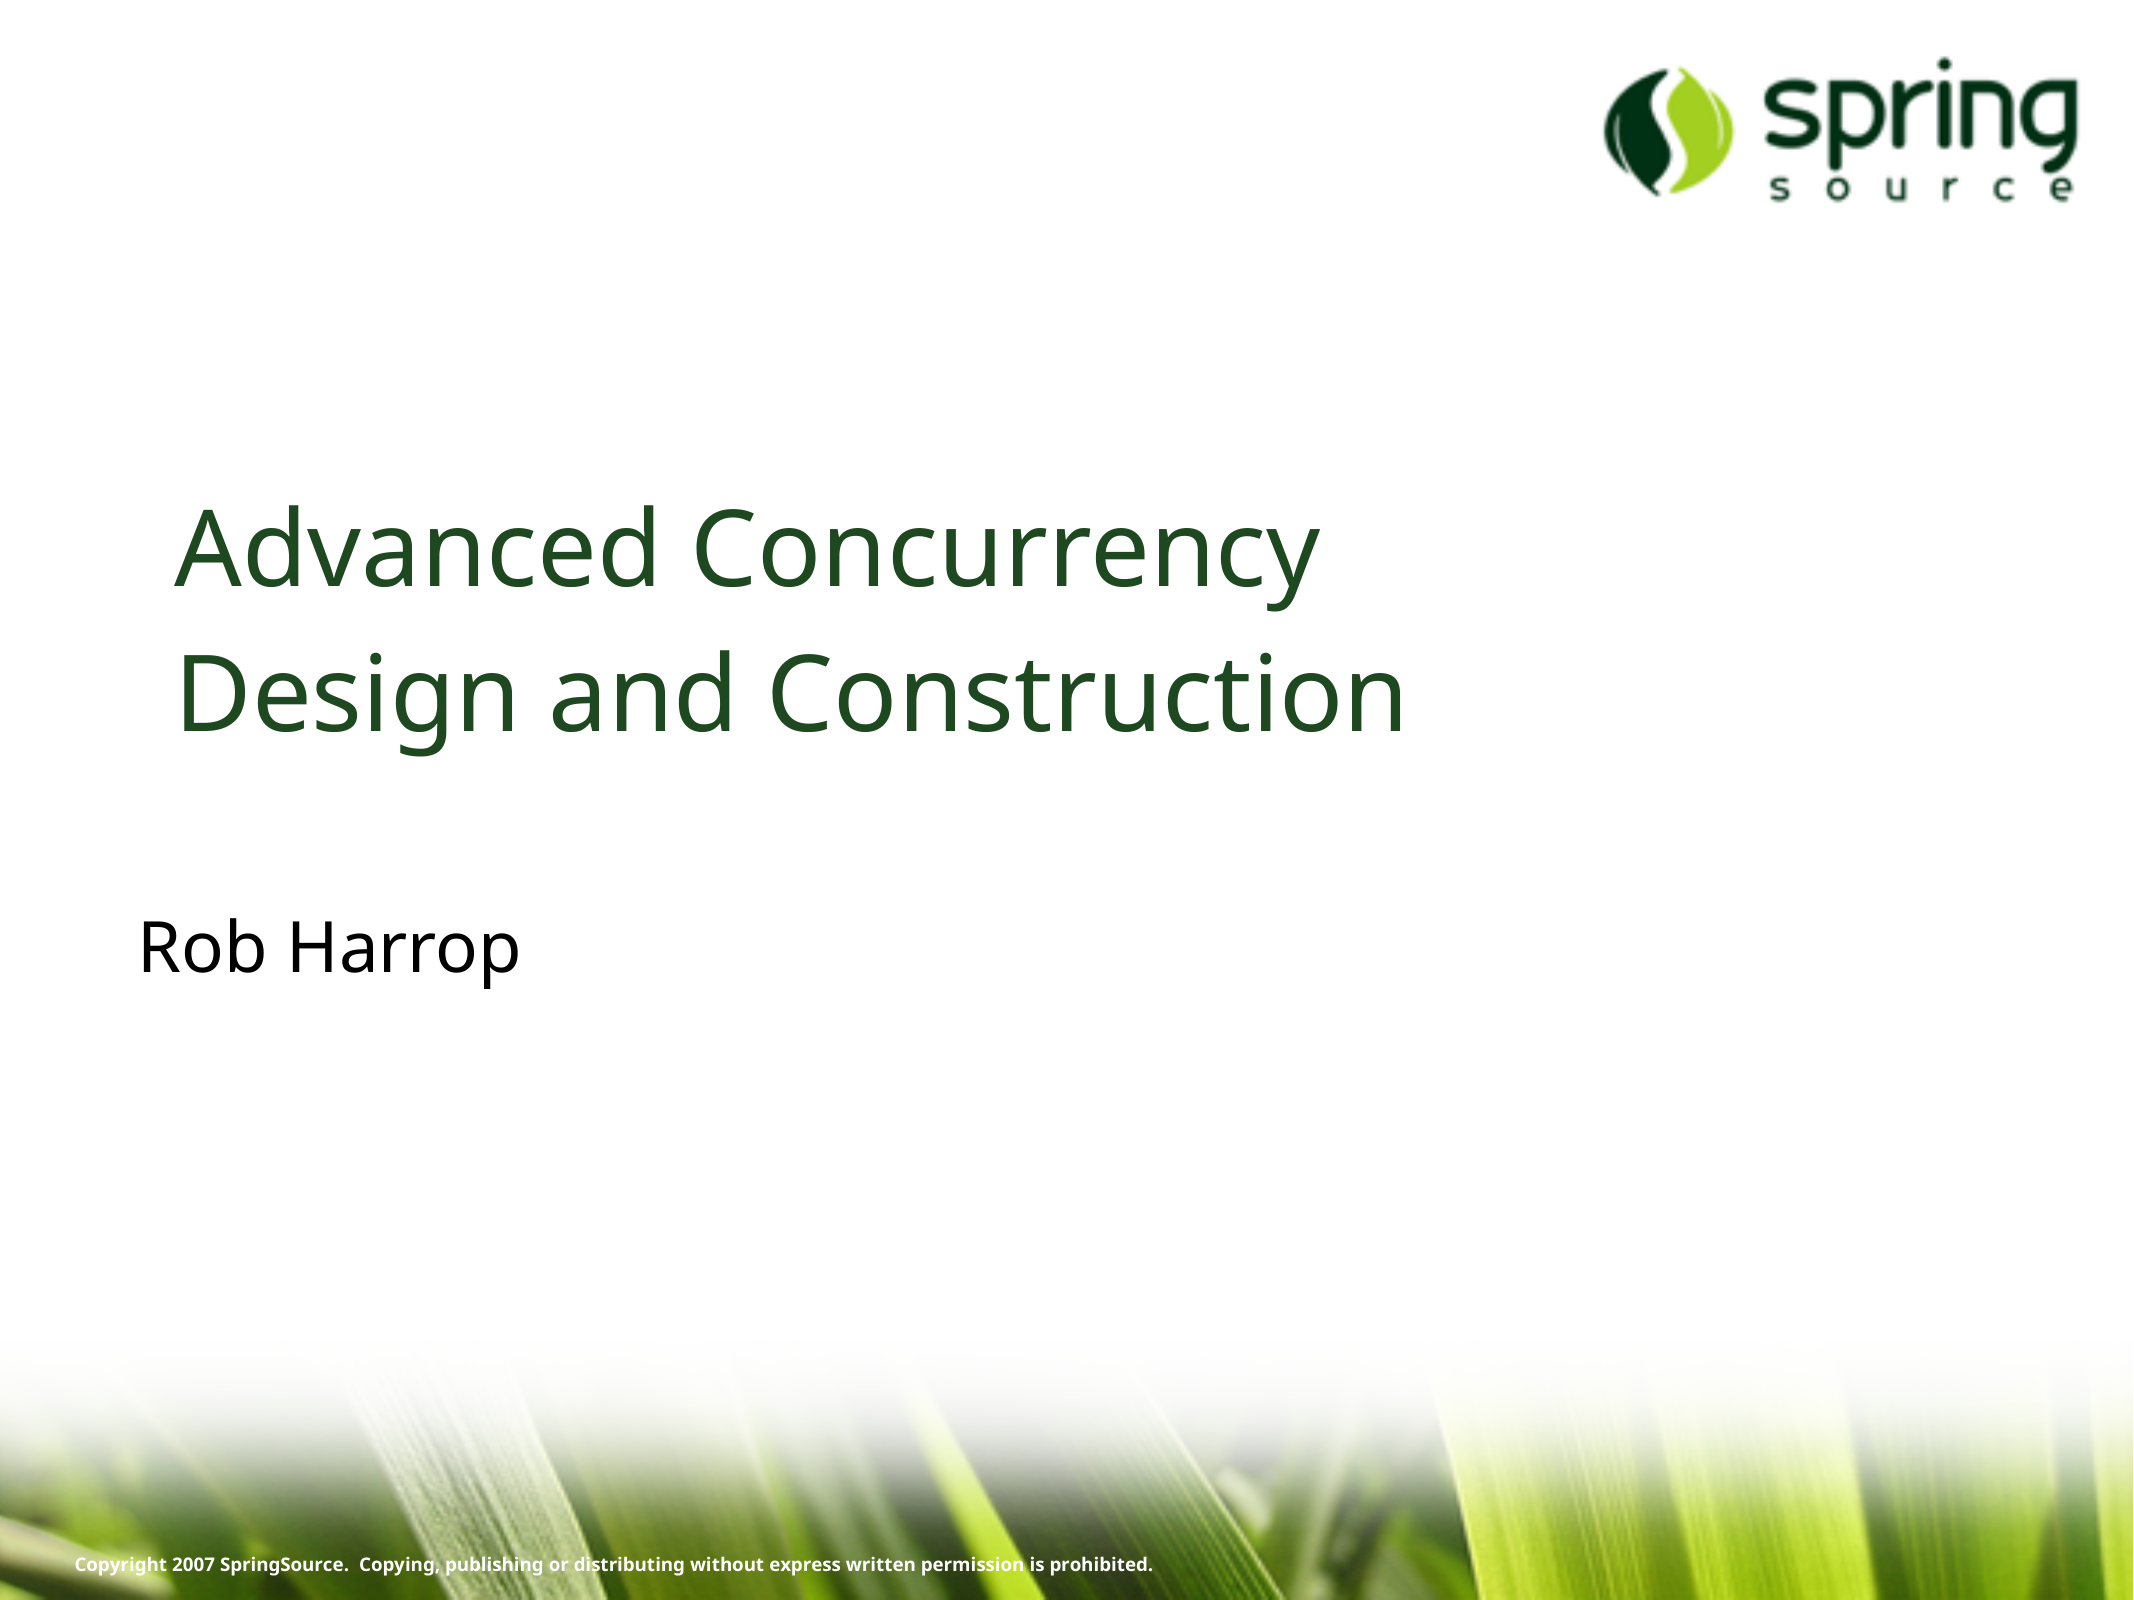

# Advanced Concurrency Design and Construction
Rob Harrop